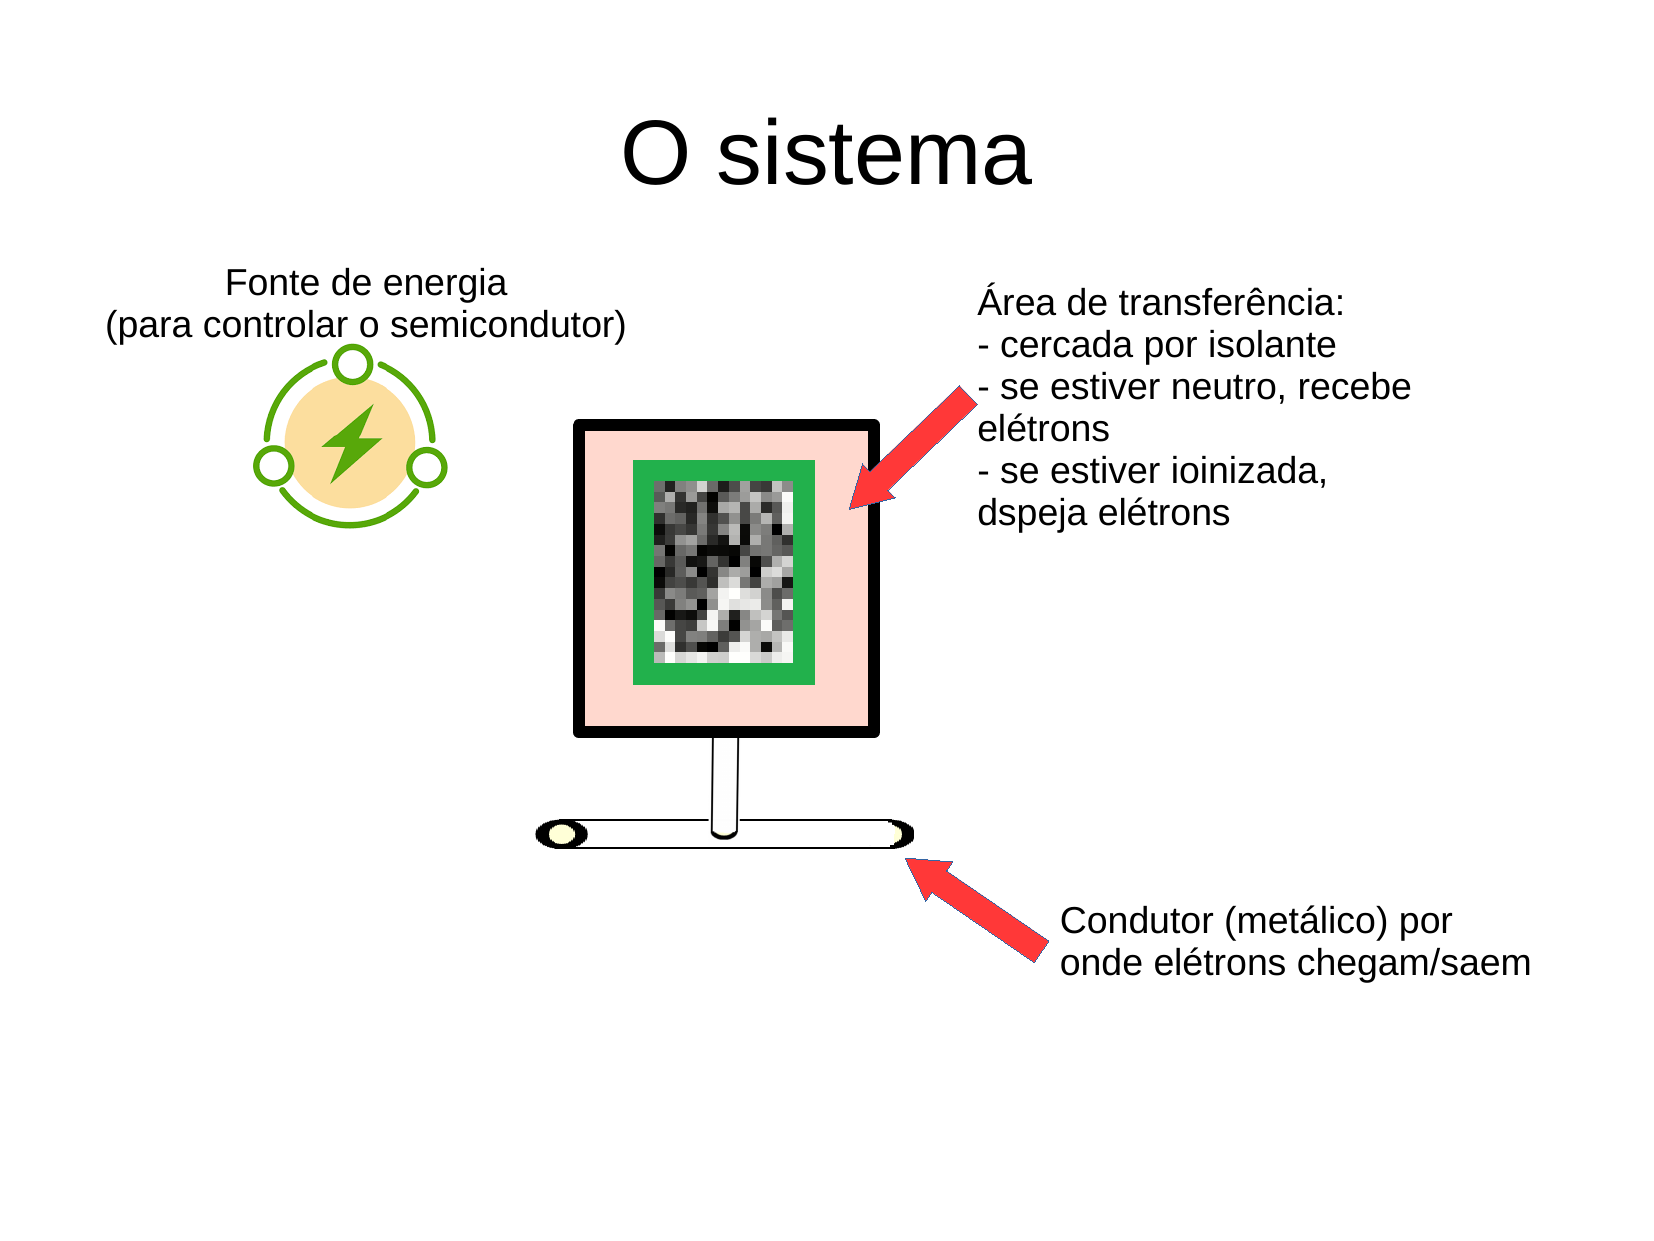

# O sistema
Fonte de energia
(para controlar o semicondutor)
Área de transferência:
- cercada por isolante
- se estiver neutro, recebe elétrons
- se estiver ioinizada, dspeja elétrons
Condutor (metálico) por onde elétrons chegam/saem